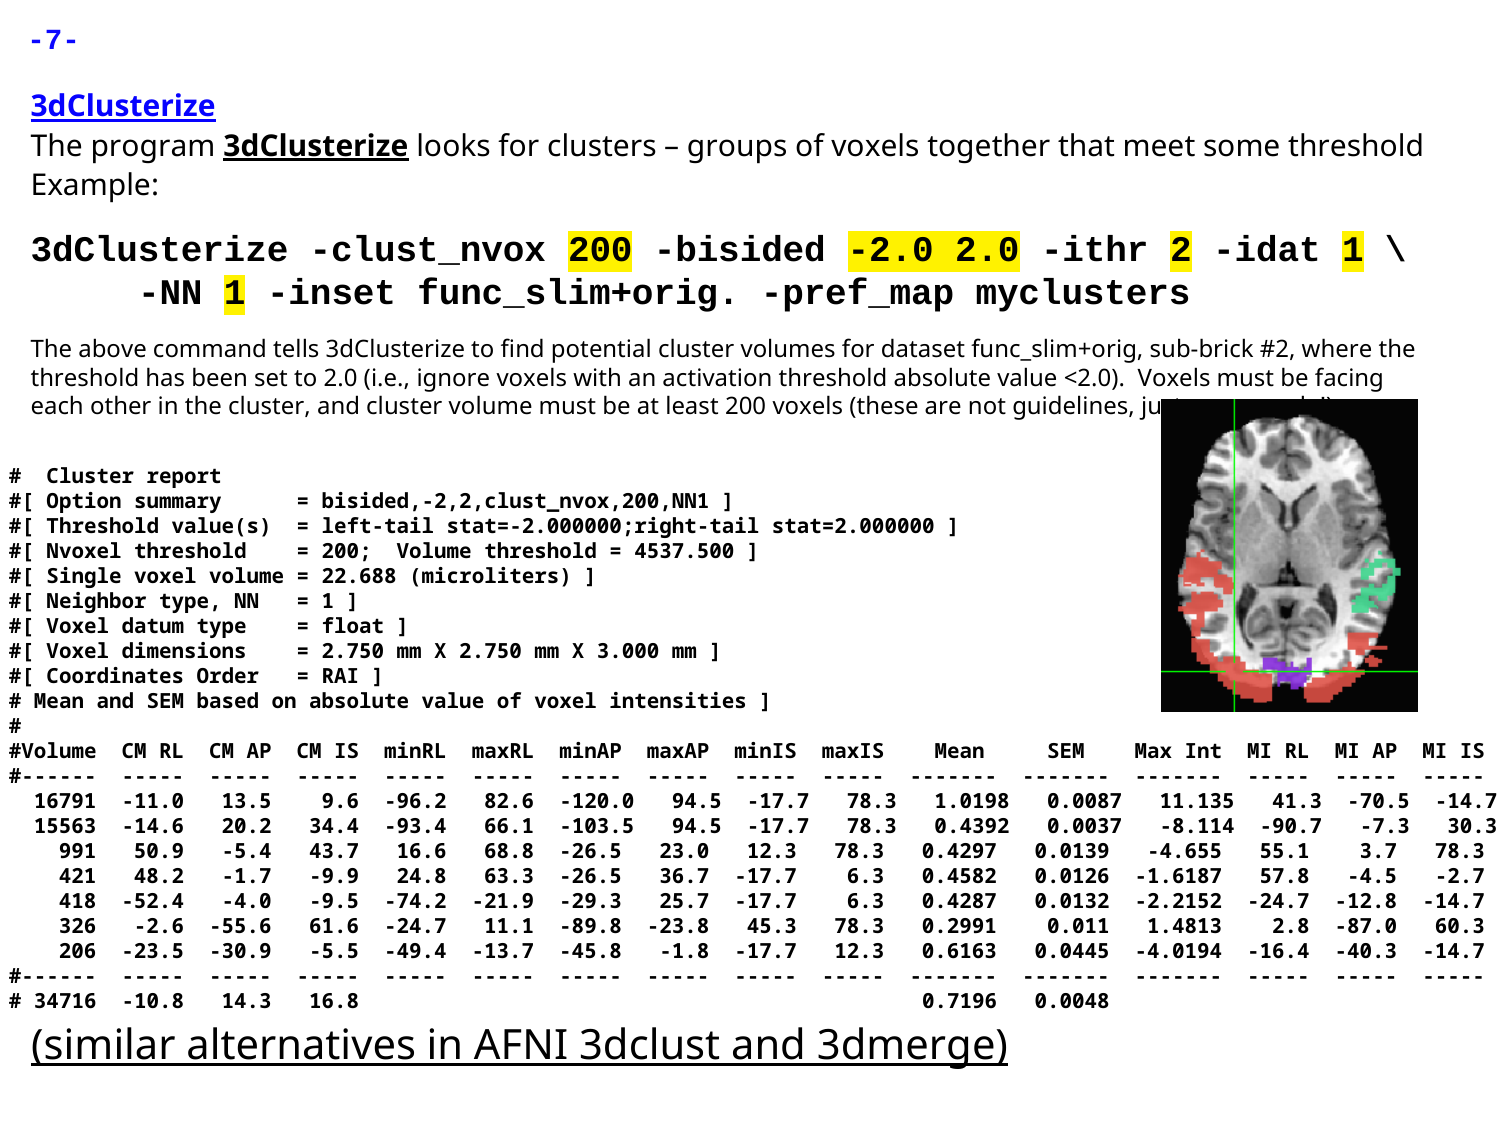

# 3dClusterize
The program 3dClusterize looks for clusters – groups of voxels together that meet some threshold
Example:
3dClusterize -clust_nvox 200 -bisided -2.0 2.0 -ithr 2 -idat 1 \
 -NN 1 -inset func_slim+orig. -pref_map myclusters
The above command tells 3dClusterize to find potential cluster volumes for dataset func_slim+orig, sub-brick #2, where the threshold has been set to 2.0 (i.e., ignore voxels with an activation threshold absolute value <2.0). Voxels must be facing each other in the cluster, and cluster volume must be at least 200 voxels (these are not guidelines, just an example!).
# Cluster report
#[ Option summary = bisided,-2,2,clust_nvox,200,NN1 ]
#[ Threshold value(s) = left-tail stat=-2.000000;right-tail stat=2.000000 ]
#[ Nvoxel threshold = 200; Volume threshold = 4537.500 ]
#[ Single voxel volume = 22.688 (microliters) ]
#[ Neighbor type, NN = 1 ]
#[ Voxel datum type = float ]
#[ Voxel dimensions = 2.750 mm X 2.750 mm X 3.000 mm ]
#[ Coordinates Order = RAI ]
# Mean and SEM based on absolute value of voxel intensities ]
#
#Volume CM RL CM AP CM IS minRL maxRL minAP maxAP minIS maxIS Mean SEM Max Int MI RL MI AP MI IS
#------ ----- ----- ----- ----- ----- ----- ----- ----- ----- ------- ------- ------- ----- ----- -----
 16791 -11.0 13.5 9.6 -96.2 82.6 -120.0 94.5 -17.7 78.3 1.0198 0.0087 11.135 41.3 -70.5 -14.7
 15563 -14.6 20.2 34.4 -93.4 66.1 -103.5 94.5 -17.7 78.3 0.4392 0.0037 -8.114 -90.7 -7.3 30.3
 991 50.9 -5.4 43.7 16.6 68.8 -26.5 23.0 12.3 78.3 0.4297 0.0139 -4.655 55.1 3.7 78.3
 421 48.2 -1.7 -9.9 24.8 63.3 -26.5 36.7 -17.7 6.3 0.4582 0.0126 -1.6187 57.8 -4.5 -2.7
 418 -52.4 -4.0 -9.5 -74.2 -21.9 -29.3 25.7 -17.7 6.3 0.4287 0.0132 -2.2152 -24.7 -12.8 -14.7
 326 -2.6 -55.6 61.6 -24.7 11.1 -89.8 -23.8 45.3 78.3 0.2991 0.011 1.4813 2.8 -87.0 60.3
 206 -23.5 -30.9 -5.5 -49.4 -13.7 -45.8 -1.8 -17.7 12.3 0.6163 0.0445 -4.0194 -16.4 -40.3 -14.7
#------ ----- ----- ----- ----- ----- ----- ----- ----- ----- ------- ------- ------- ----- ----- -----
# 34716 -10.8 14.3 16.8 0.7196 0.0048
(similar alternatives in AFNI 3dclust and 3dmerge)